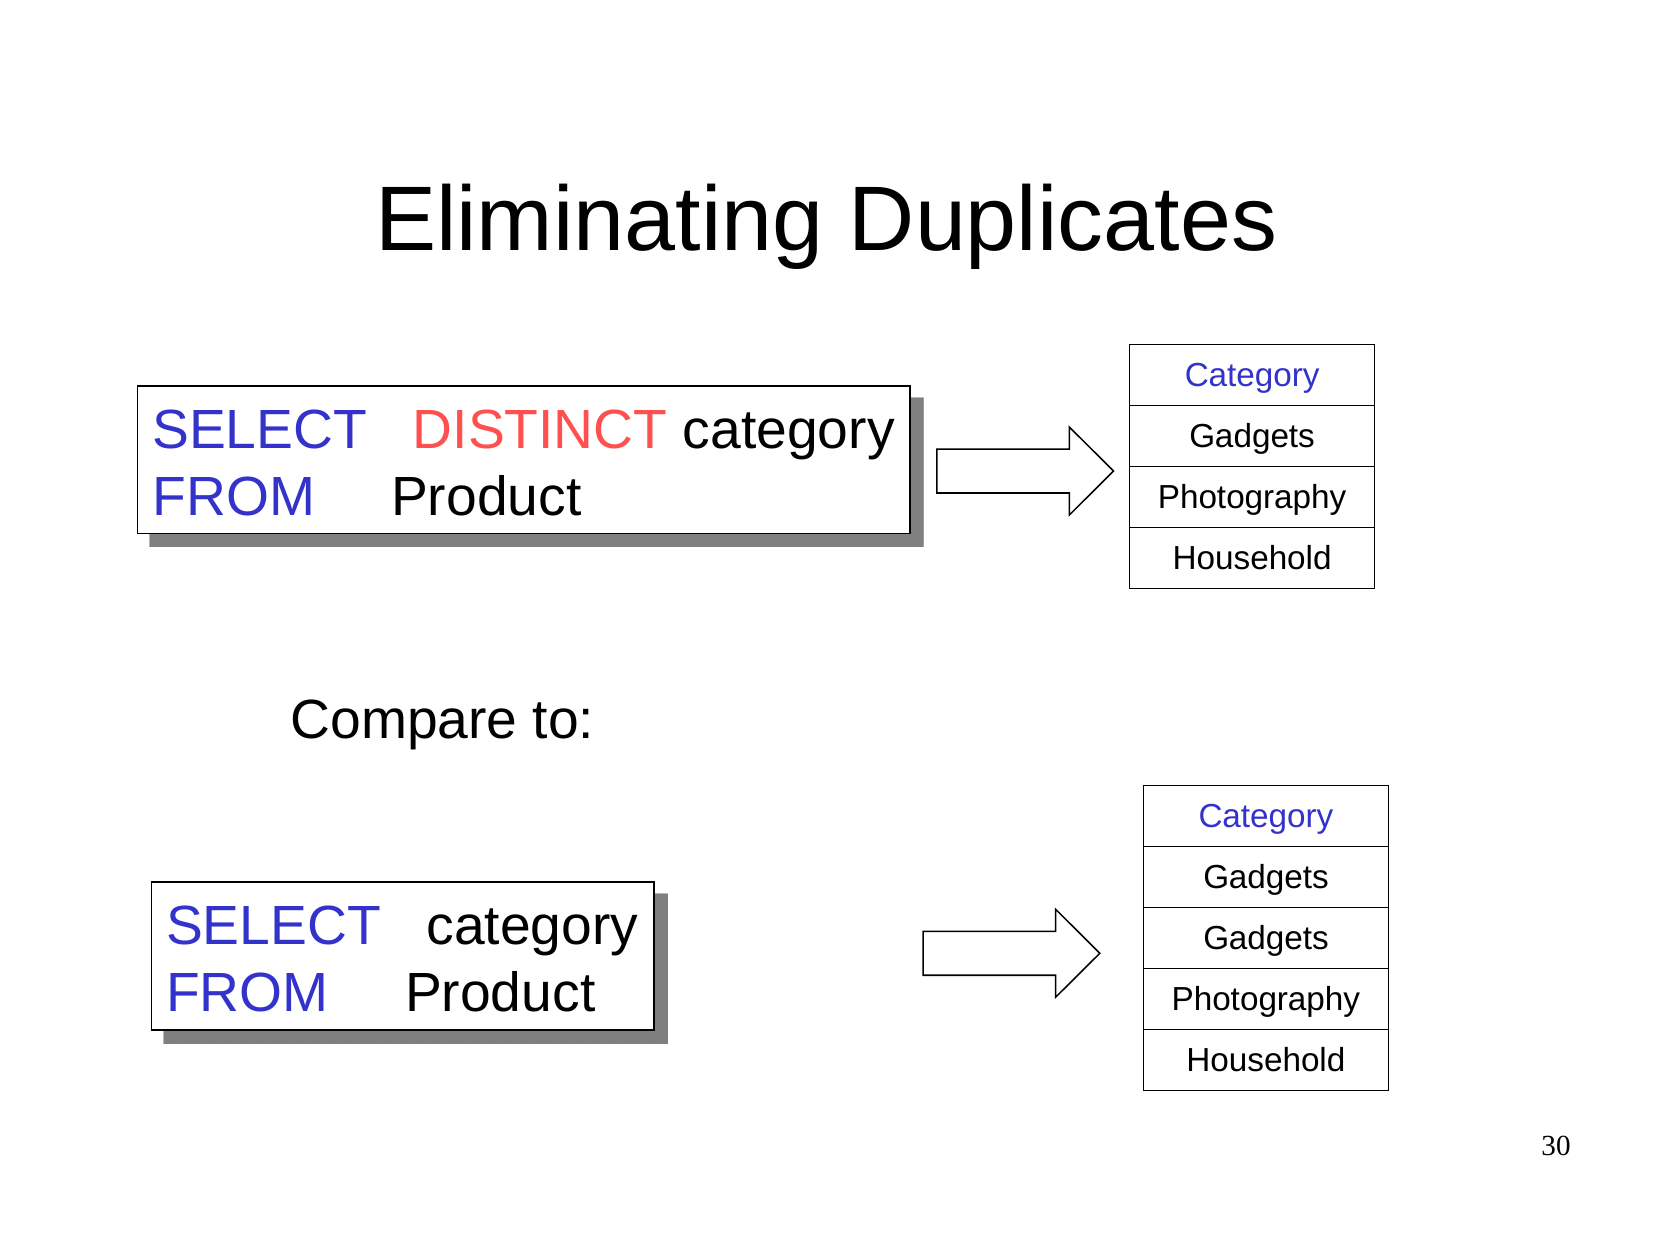

# Eliminating Duplicates
| Category |
| --- |
| Gadgets |
| Photography |
| Household |
SELECT DISTINCT category
FROM Product
Compare to:
| Category |
| --- |
| Gadgets |
| Gadgets |
| Photography |
| Household |
SELECT category
FROM Product
30